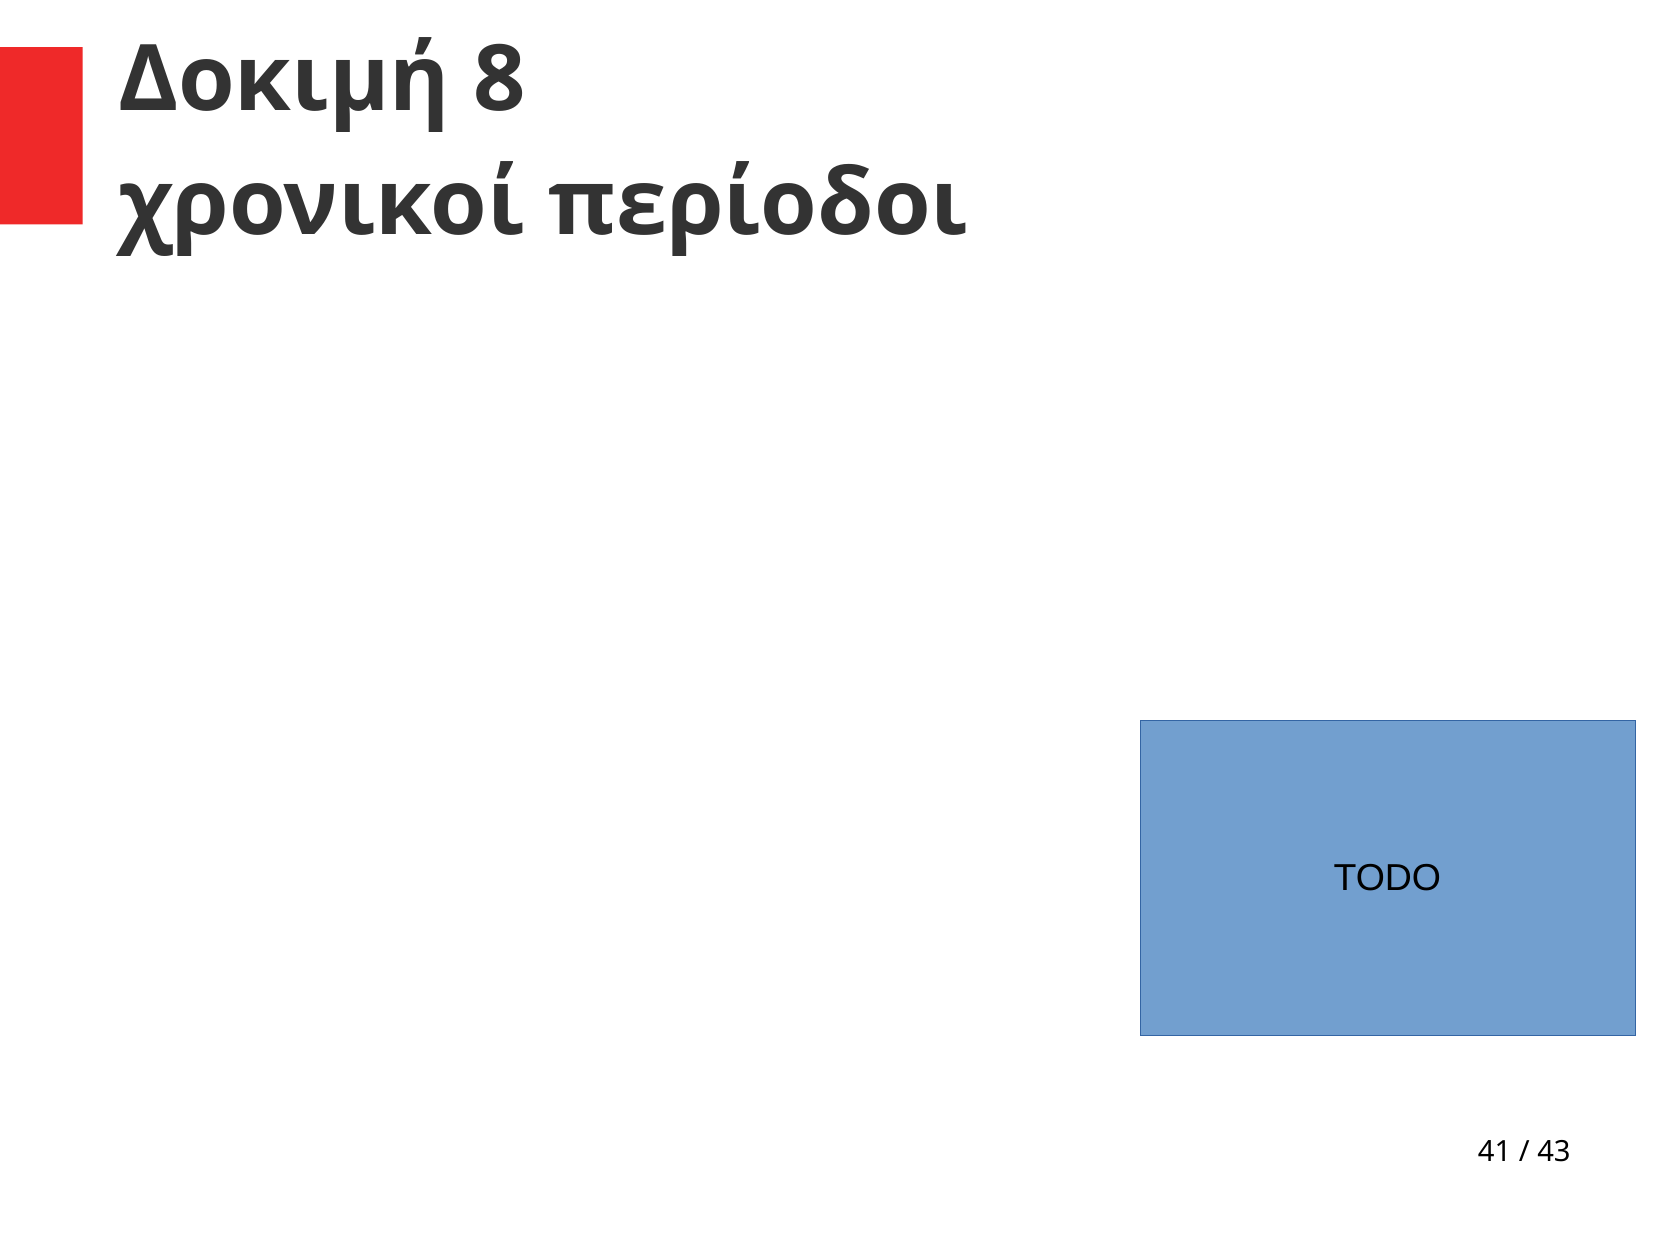

# Δοκιμή 8 χρονικοί περίοδοι
TODO
41